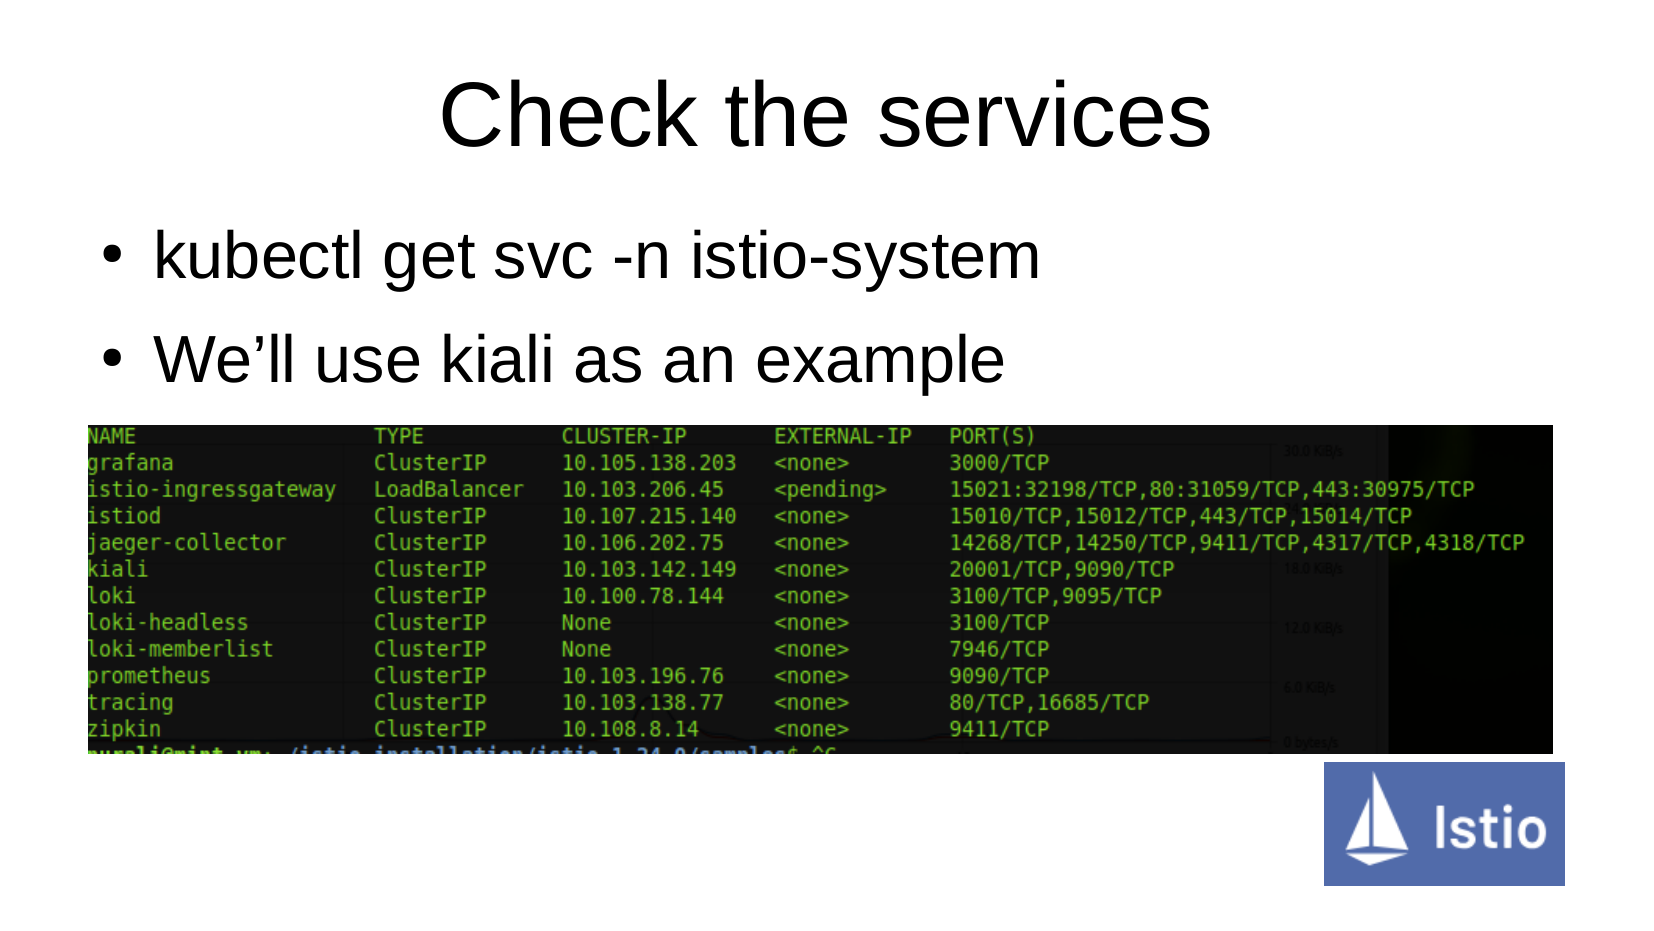

# Check the services
kubectl get svc -n istio-system
We’ll use kiali as an example